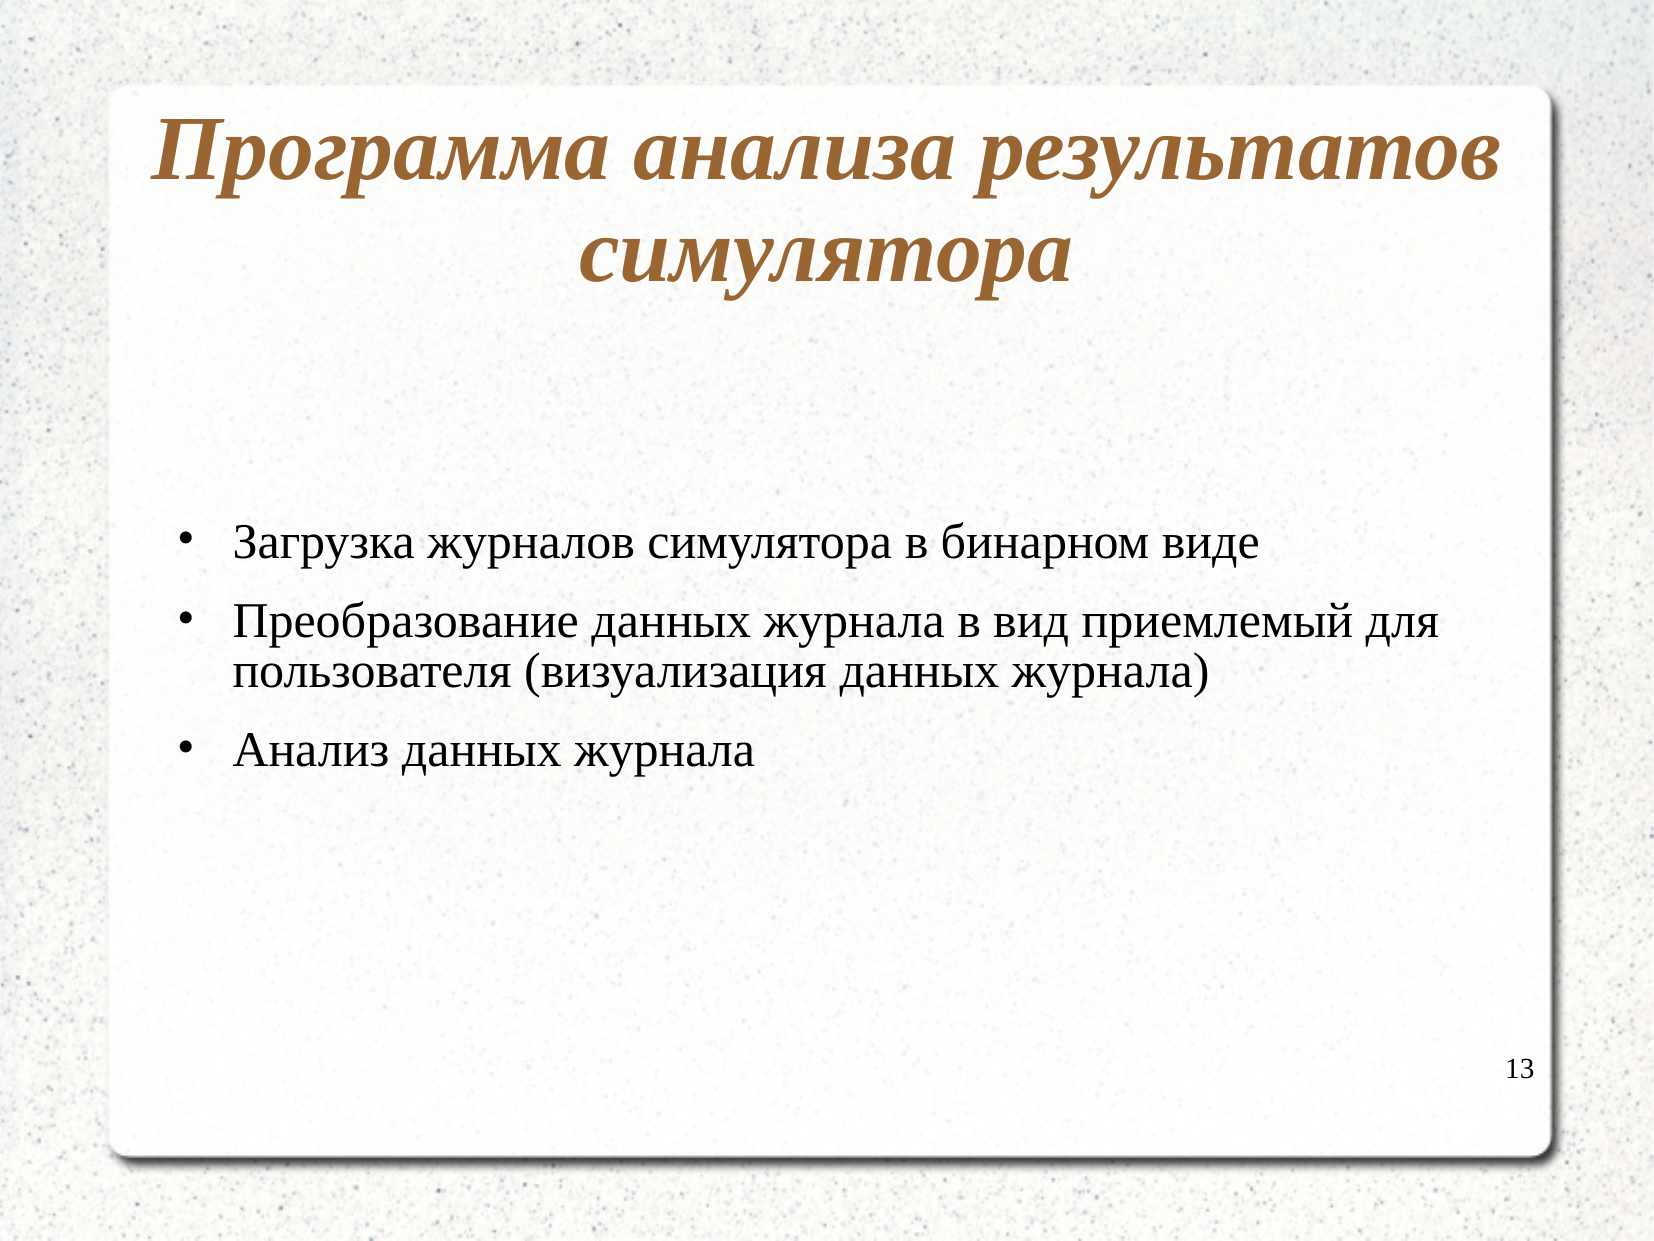

# Программа анализа результатов симулятора
Загрузка журналов симулятора в бинарном виде
Преобразование данных журнала в вид приемлемый для пользователя (визуализация данных журнала)
Анализ данных журнала
13